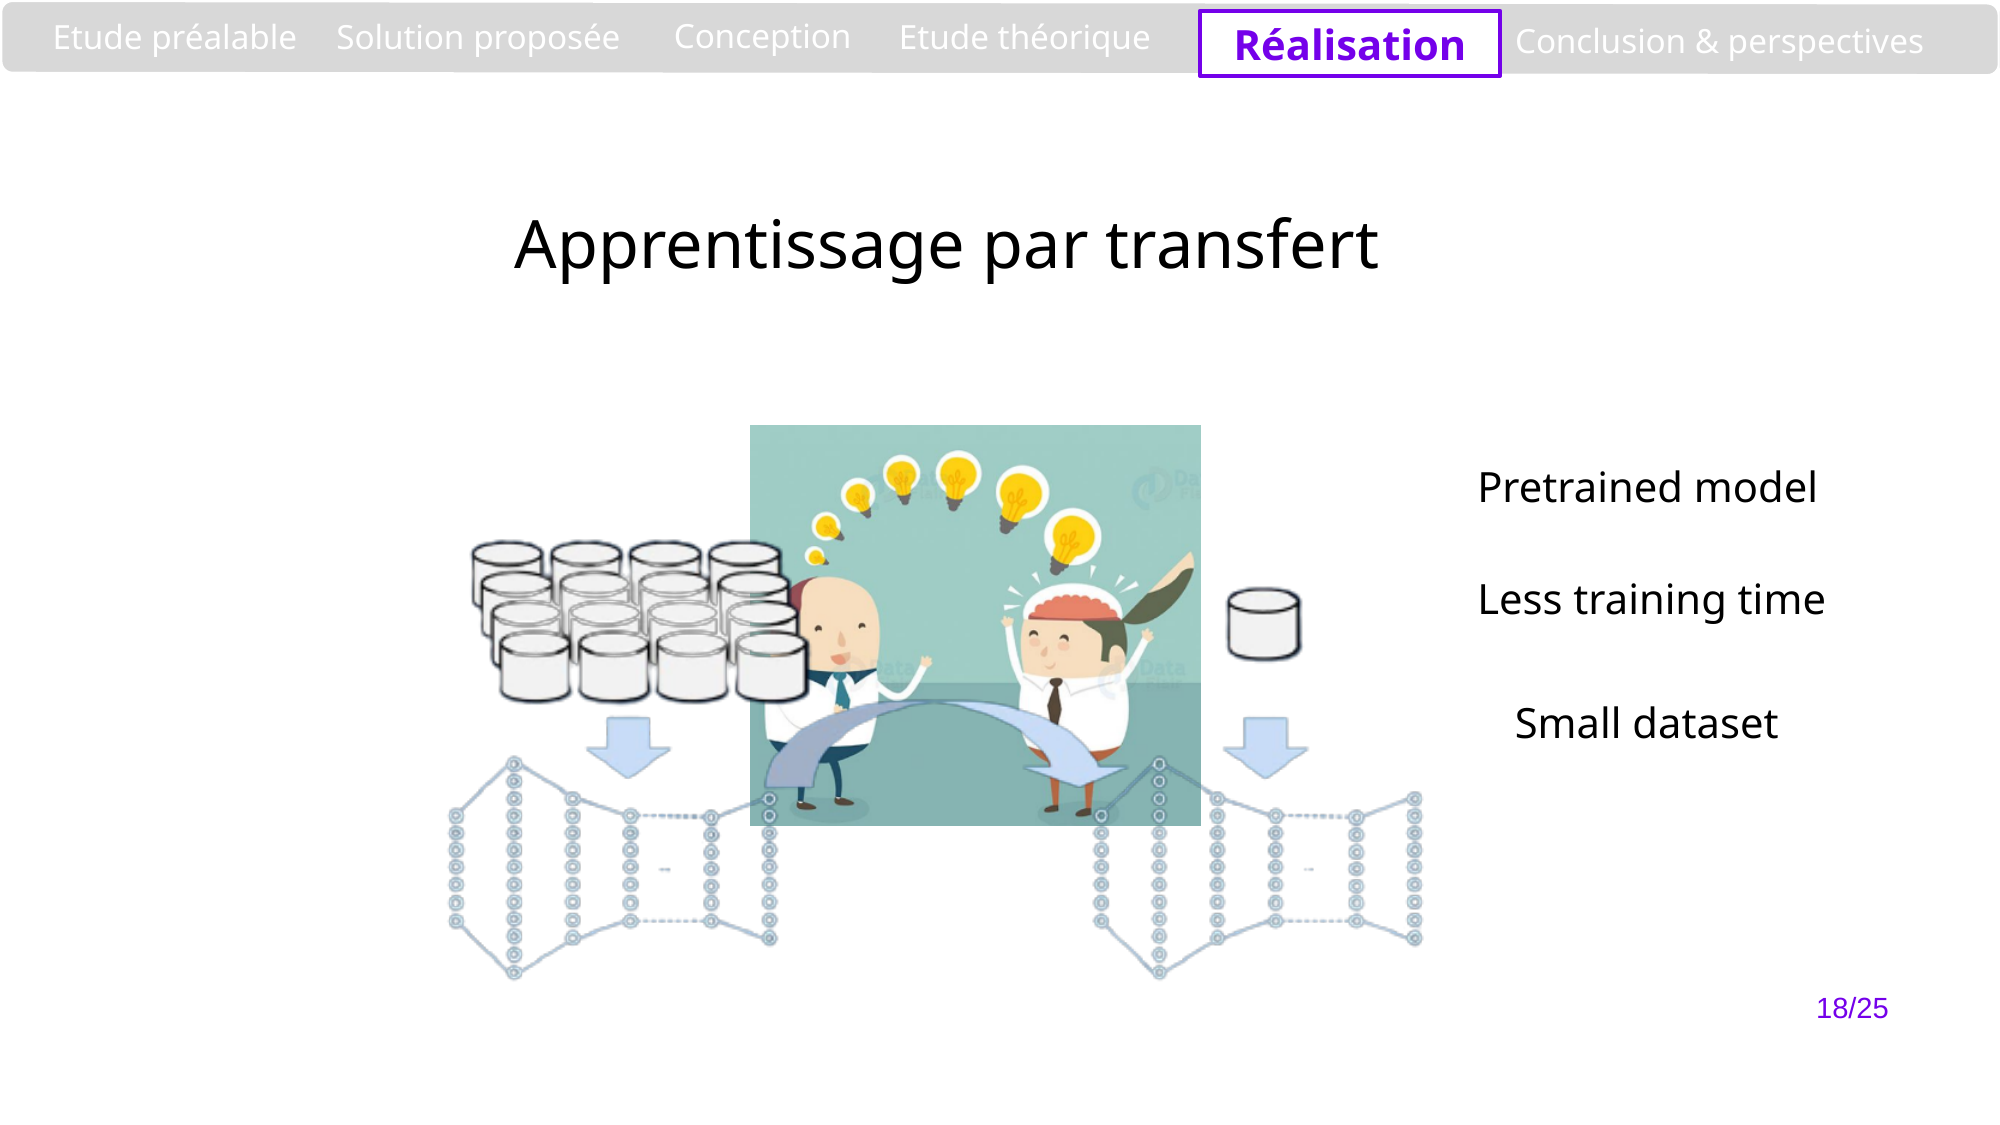

Conception
Etude préalable
Solution proposée
Etude théorique
Réalisation
Conclusion & perspectives
Apprentissage par transfert
Pretrained model
Less training time
Small dataset